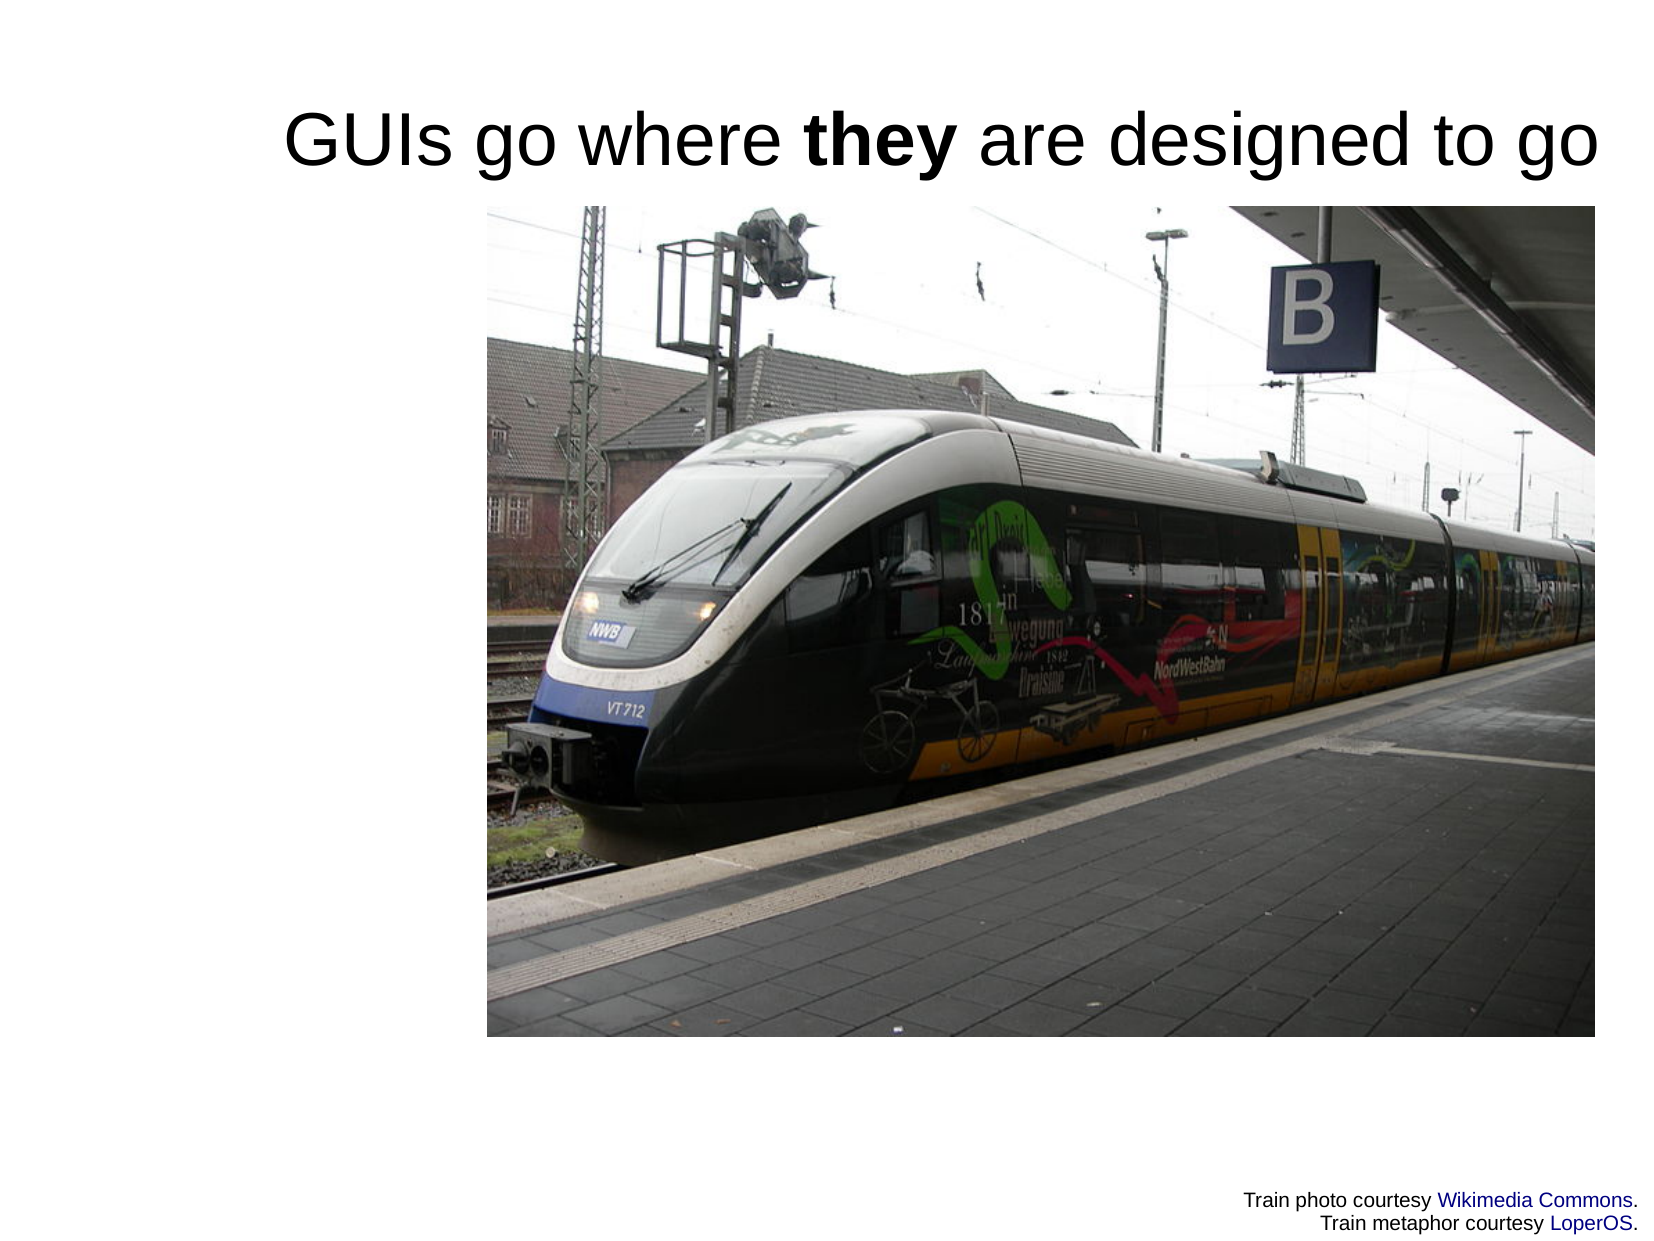

# GUIs go where they are designed to go
Train photo courtesy Wikimedia Commons.
Train metaphor courtesy LoperOS.